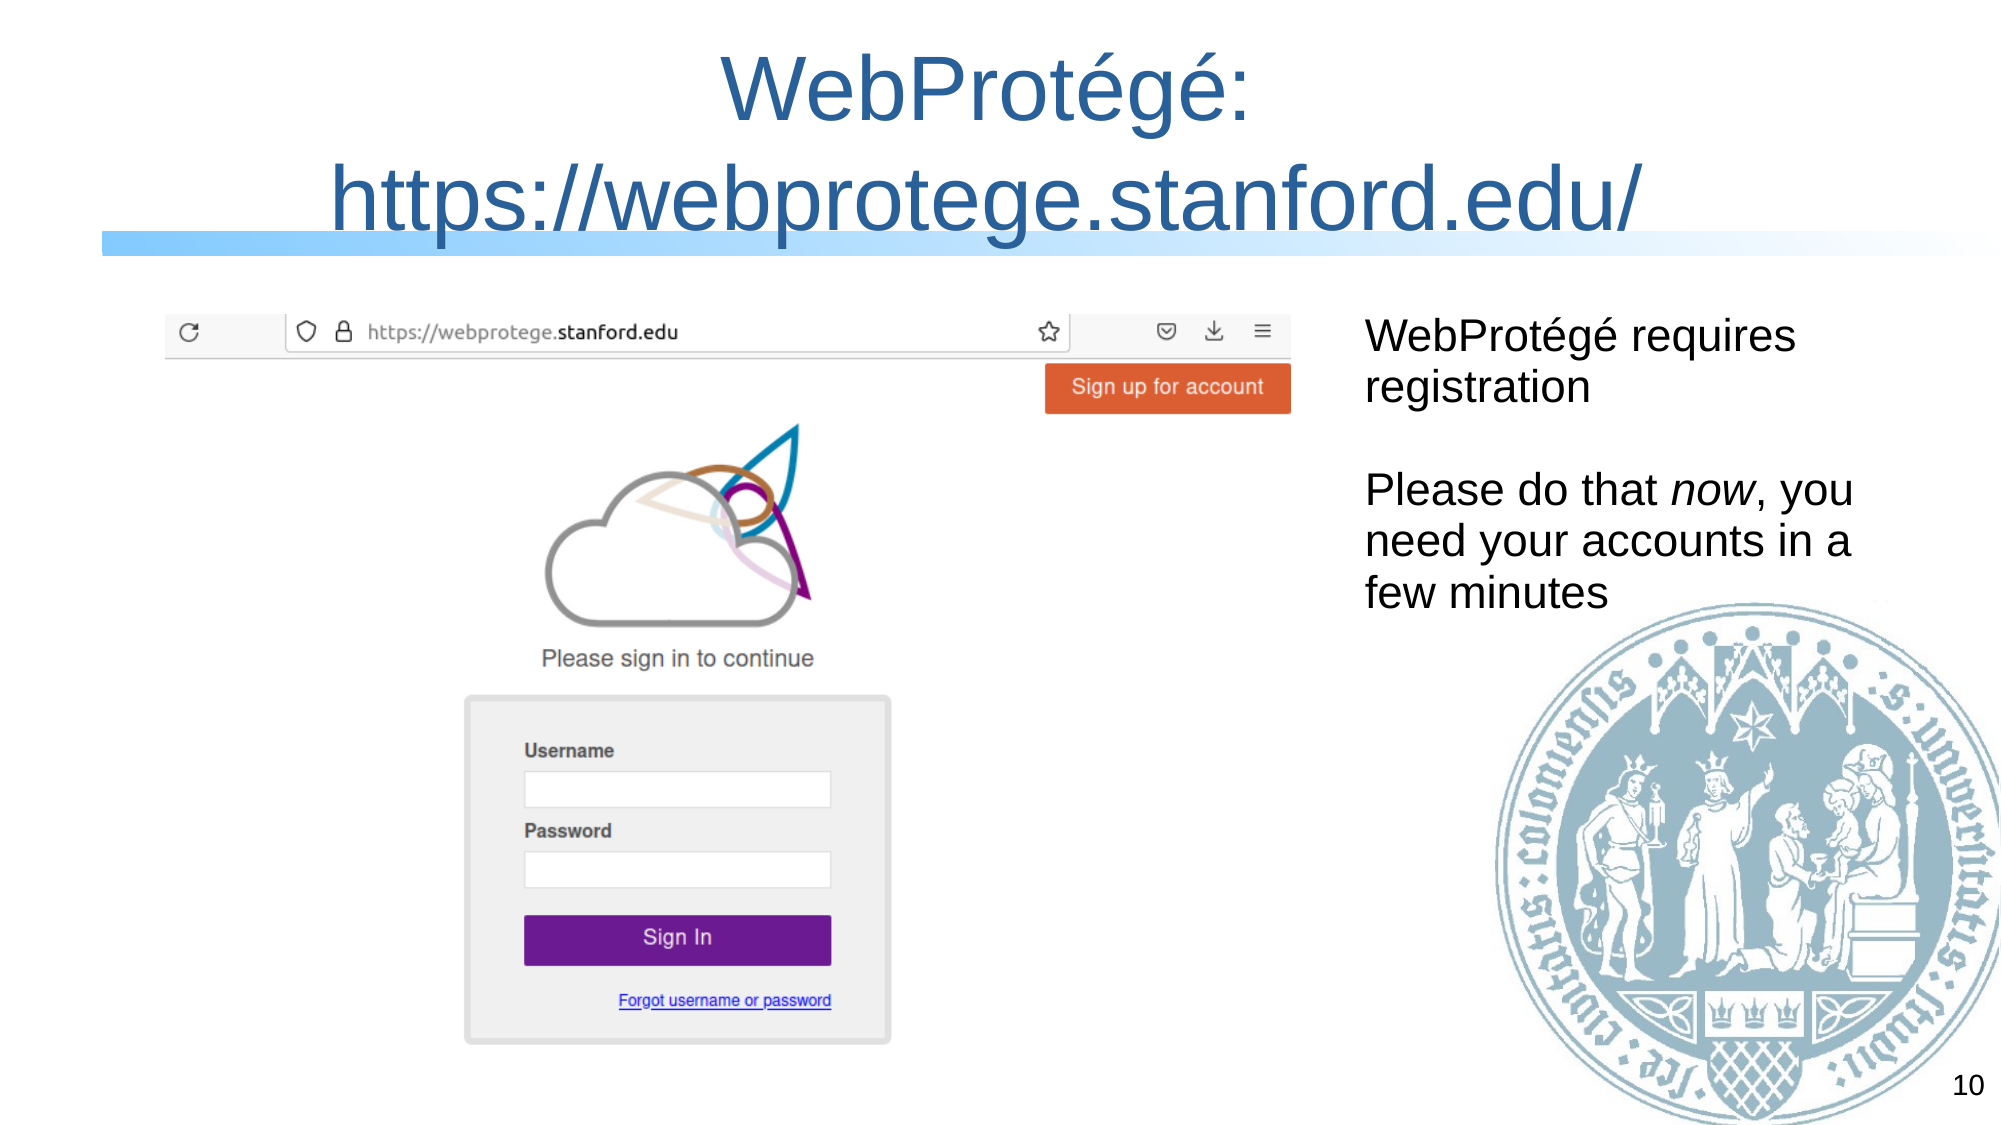

# WebProtégé: https://webprotege.stanford.edu/
WebProtégé requires registration
Please do that now, you need your accounts in a few minutes